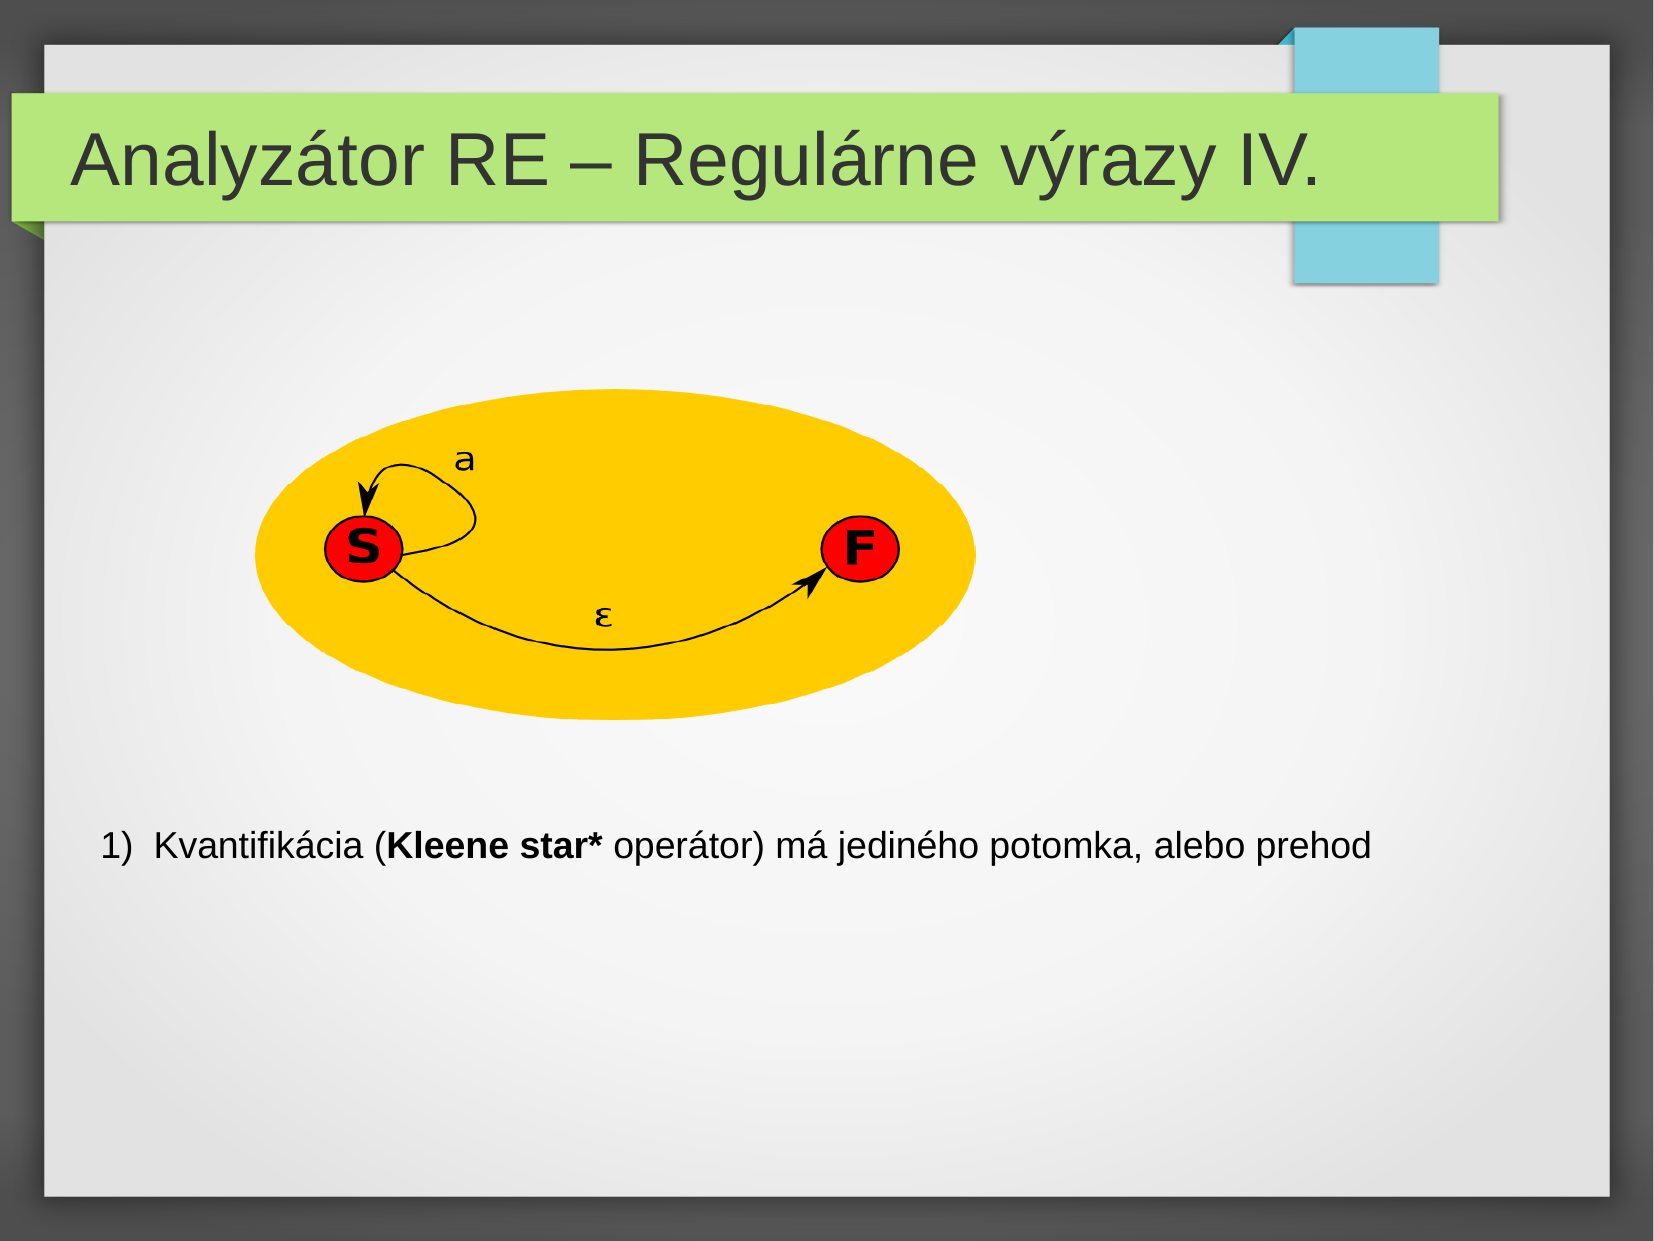

# Analyzátor RE – Regulárne výrazy IV.
Kvantifikácia (Kleene star* operátor) má jediného potomka, alebo prehod